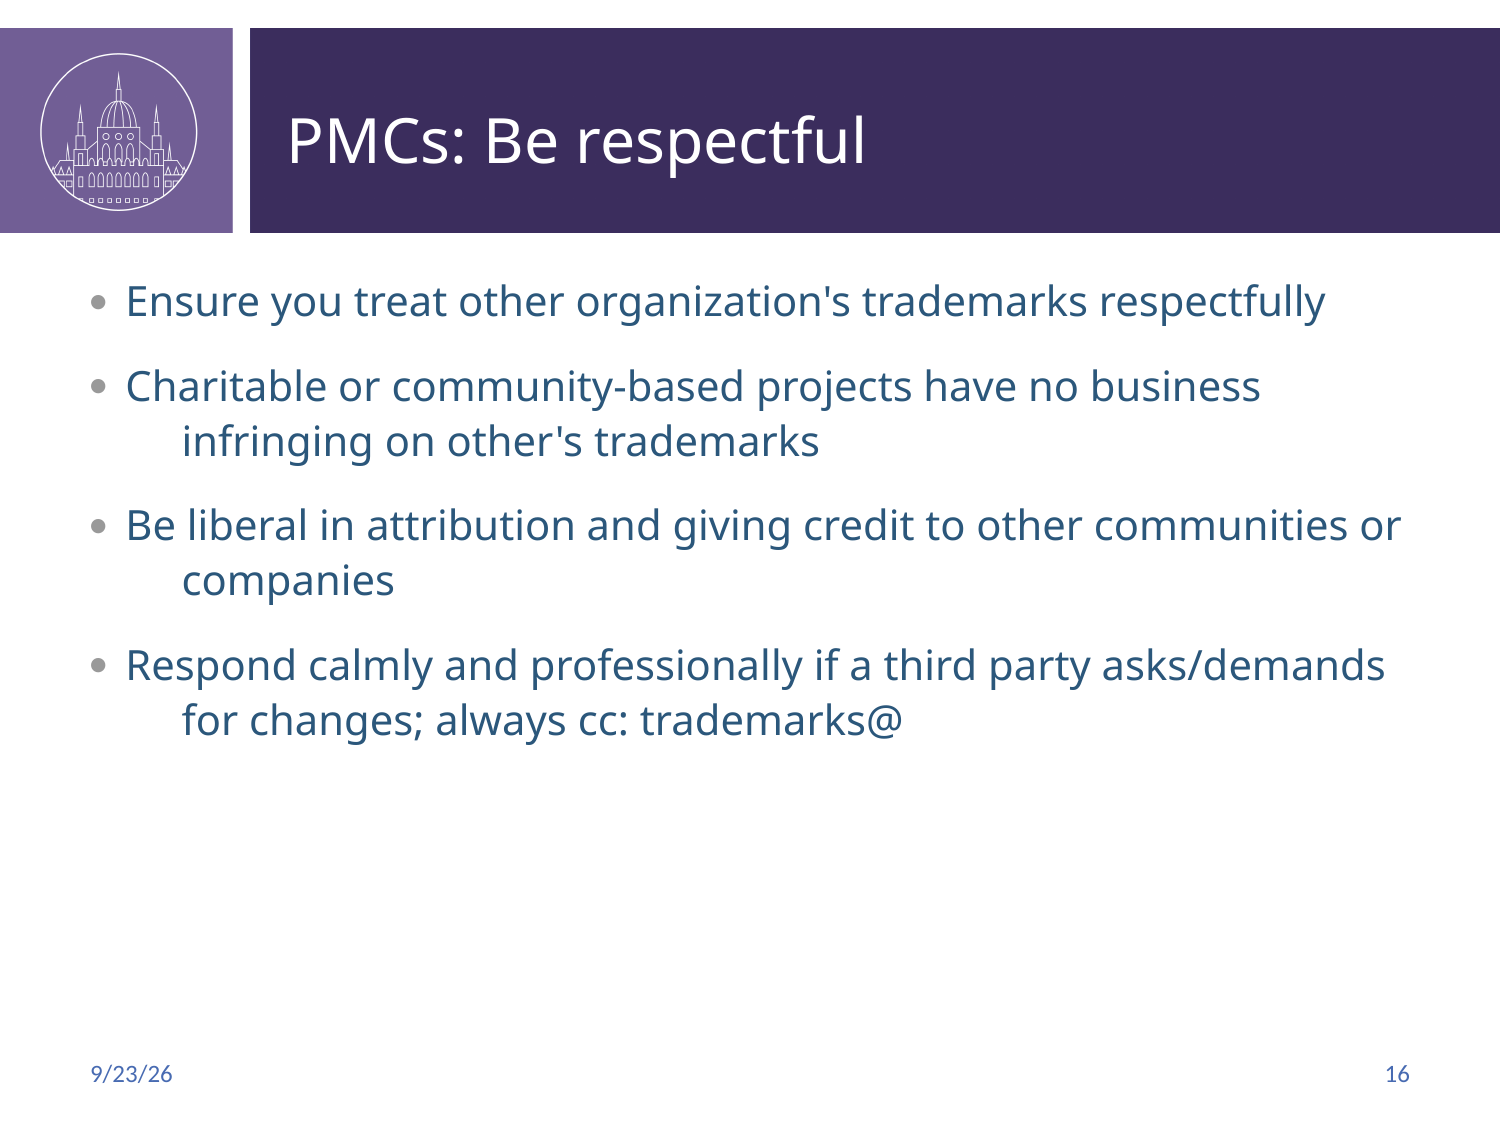

# PMCs: Be respectful
Ensure you treat other organization's trademarks respectfully
Charitable or community-based projects have no business infringing on other's trademarks
Be liberal in attribution and giving credit to other communities or companies
Respond calmly and professionally if a third party asks/demands for changes; always cc: trademarks@